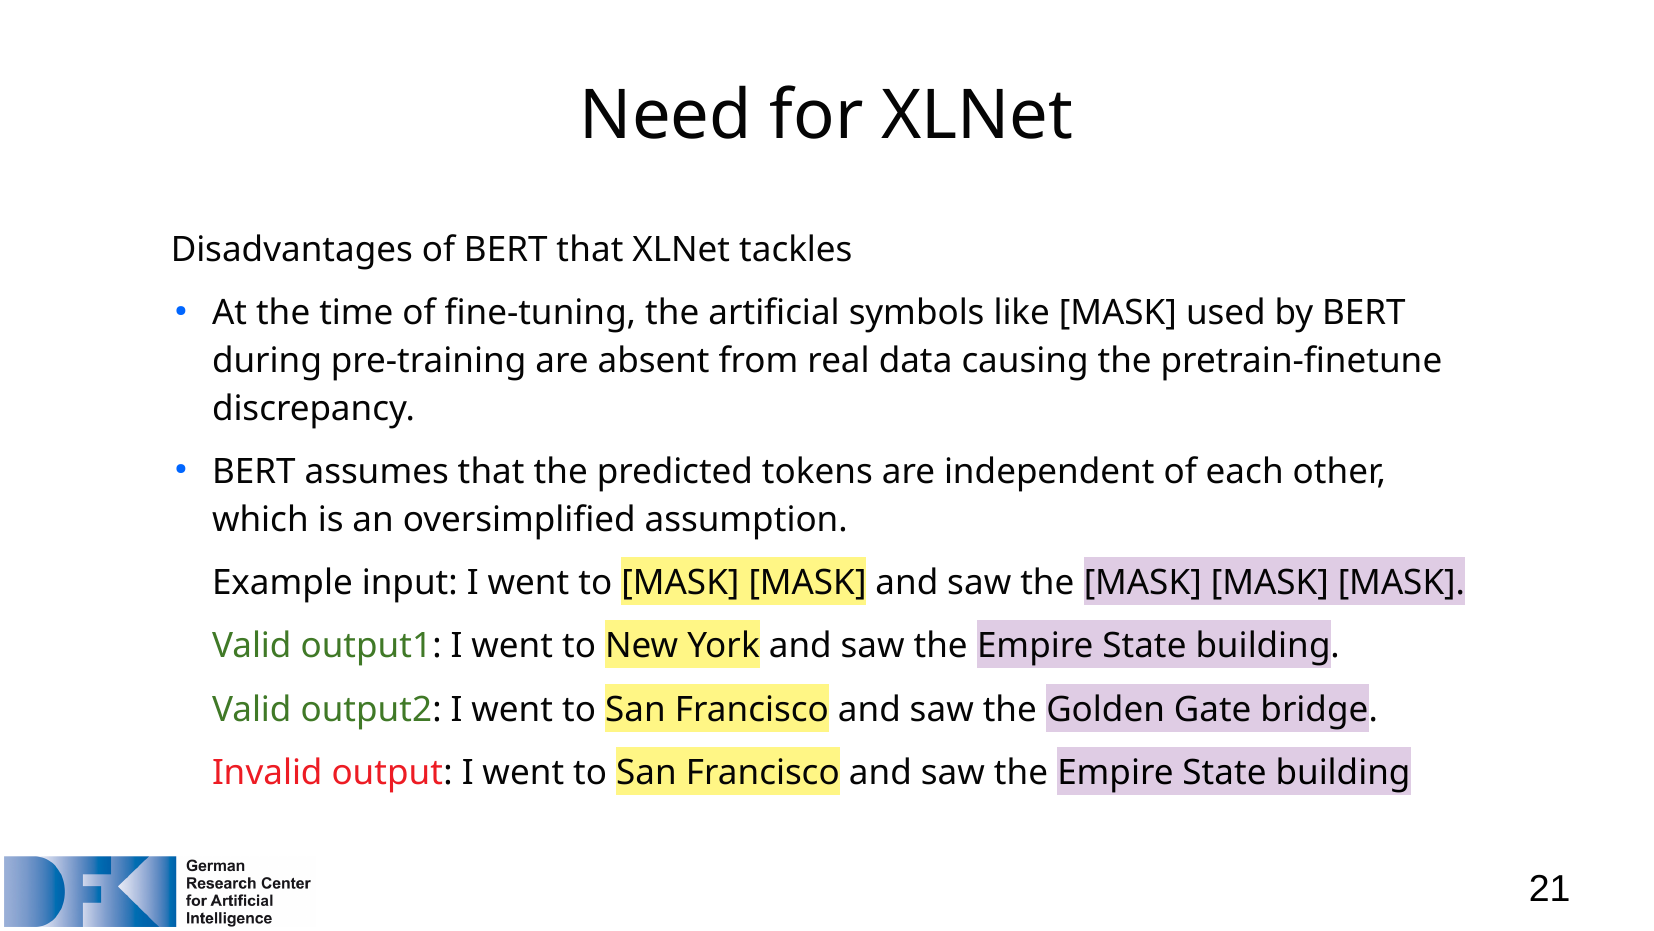

# Need for XLNet
Disadvantages of BERT that XLNet tackles
At the time of fine-tuning, the artificial symbols like [MASK] used by BERT during pre-training are absent from real data causing the pretrain-finetune discrepancy.
BERT assumes that the predicted tokens are independent of each other, which is an oversimplified assumption.
Example input: I went to [MASK] [MASK] and saw the [MASK] [MASK] [MASK].
Valid output1: I went to New York and saw the Empire State building.
Valid output2: I went to San Francisco and saw the Golden Gate bridge.
Invalid output: I went to San Francisco and saw the Empire State building